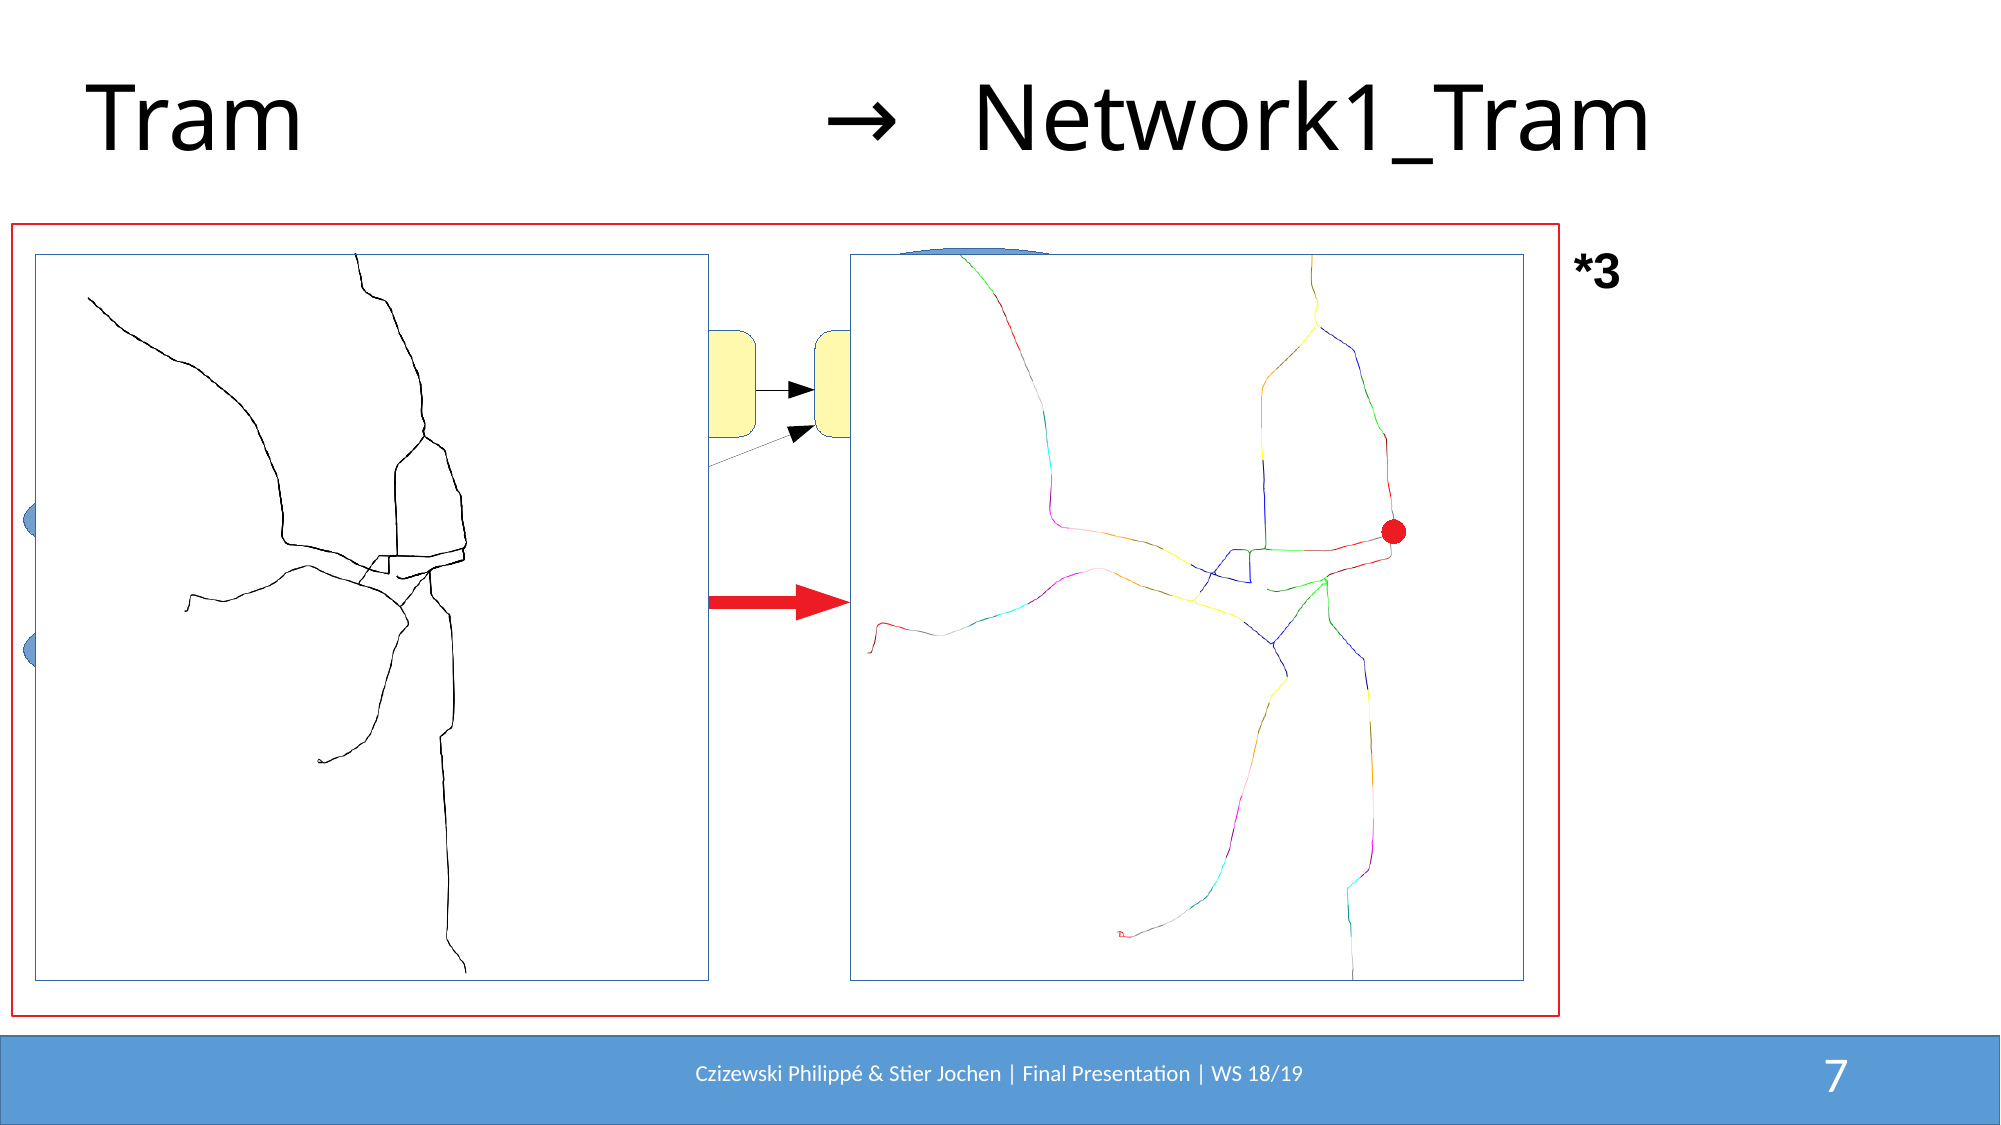

# Tram 							→	Network1_Tram
*3
speed
cleaning
iso-net
Routes
Central Point
Extracting costs
Stops
*3
adding costs
rhythm
Czizewski Philippé & Stier Jochen | Final Presentation | WS 18/19